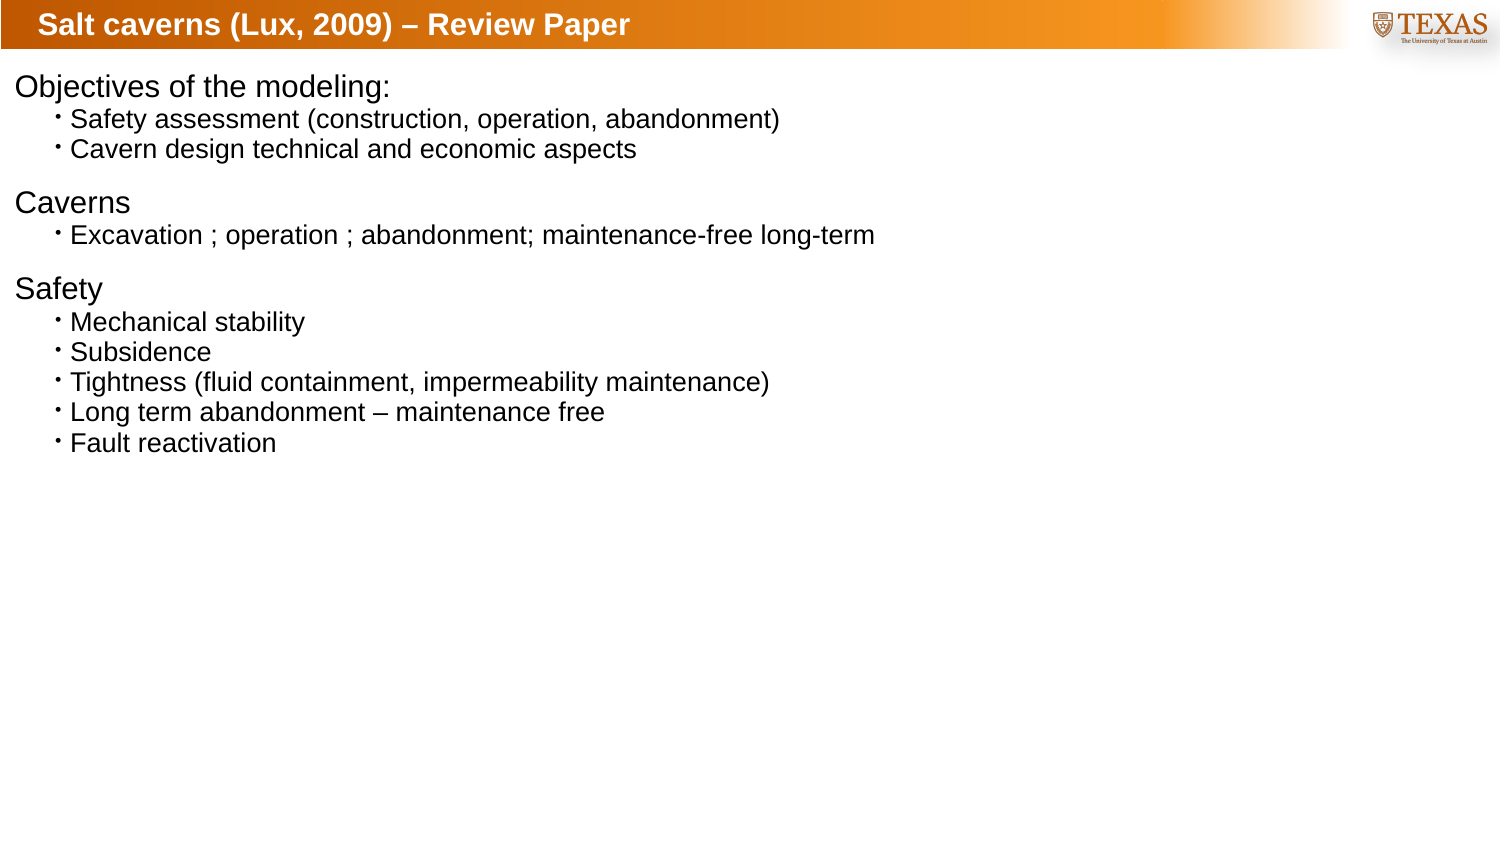

# Salt caverns (Lux, 2009) – Review Paper
Objectives of the modeling:
Safety assessment (construction, operation, abandonment)
Cavern design technical and economic aspects
Caverns
Excavation ; operation ; abandonment; maintenance-free long-term
Safety
Mechanical stability
Subsidence
Tightness (fluid containment, impermeability maintenance)
Long term abandonment – maintenance free
Fault reactivation